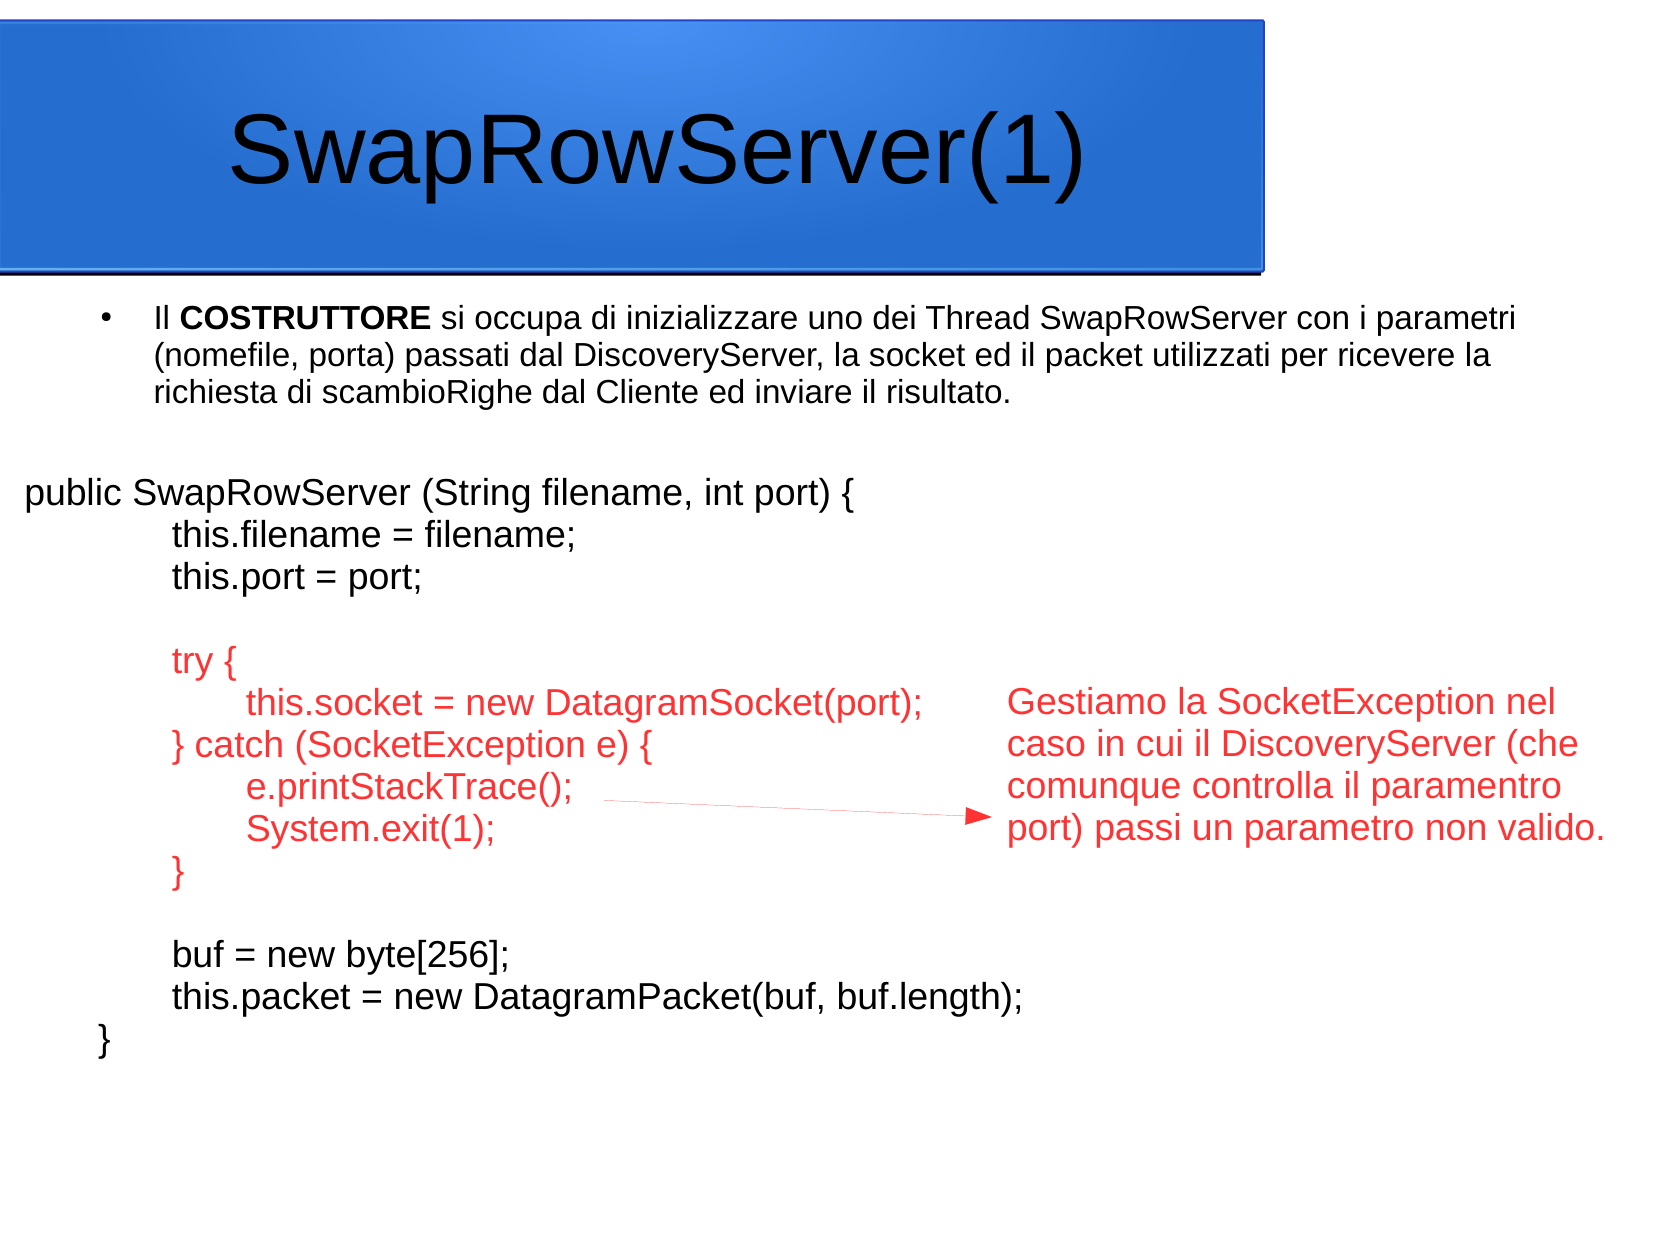

# SwapRowServer(1)
Il COSTRUTTORE si occupa di inizializzare uno dei Thread SwapRowServer con i parametri (nomefile, porta) passati dal DiscoveryServer, la socket ed il packet utilizzati per ricevere la richiesta di scambioRighe dal Cliente ed inviare il risultato.
public SwapRowServer (String filename, int port) {
		this.filename = filename;
		this.port = port;
		try {
			this.socket = new DatagramSocket(port);
		} catch (SocketException e) {
			e.printStackTrace();
			System.exit(1);
		}
		buf = new byte[256];
		this.packet = new DatagramPacket(buf, buf.length);
	}
Gestiamo la SocketException nel caso in cui il DiscoveryServer (che comunque controlla il paramentro port) passi un parametro non valido.